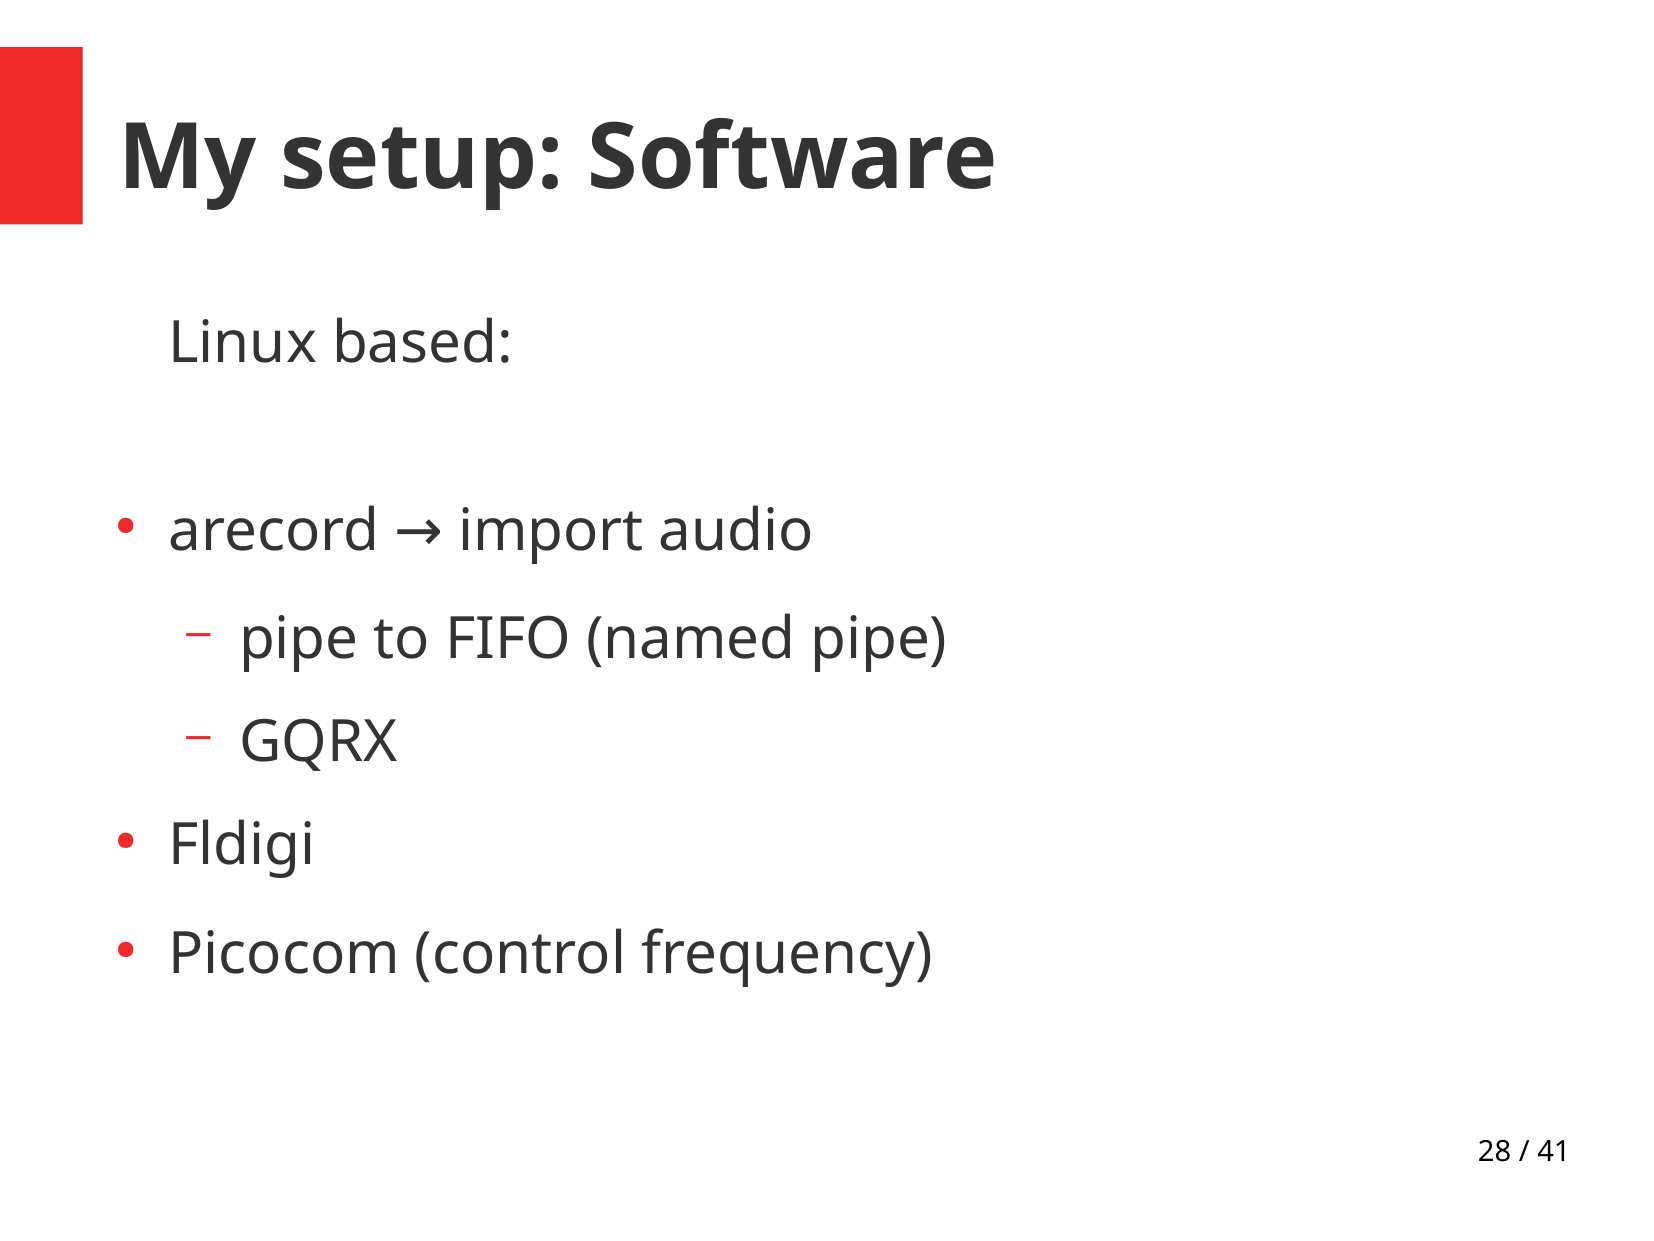

# My setup: Software
Linux based:
arecord → import audio
pipe to FIFO (named pipe)
GQRX
Fldigi
Picocom (control frequency)
28